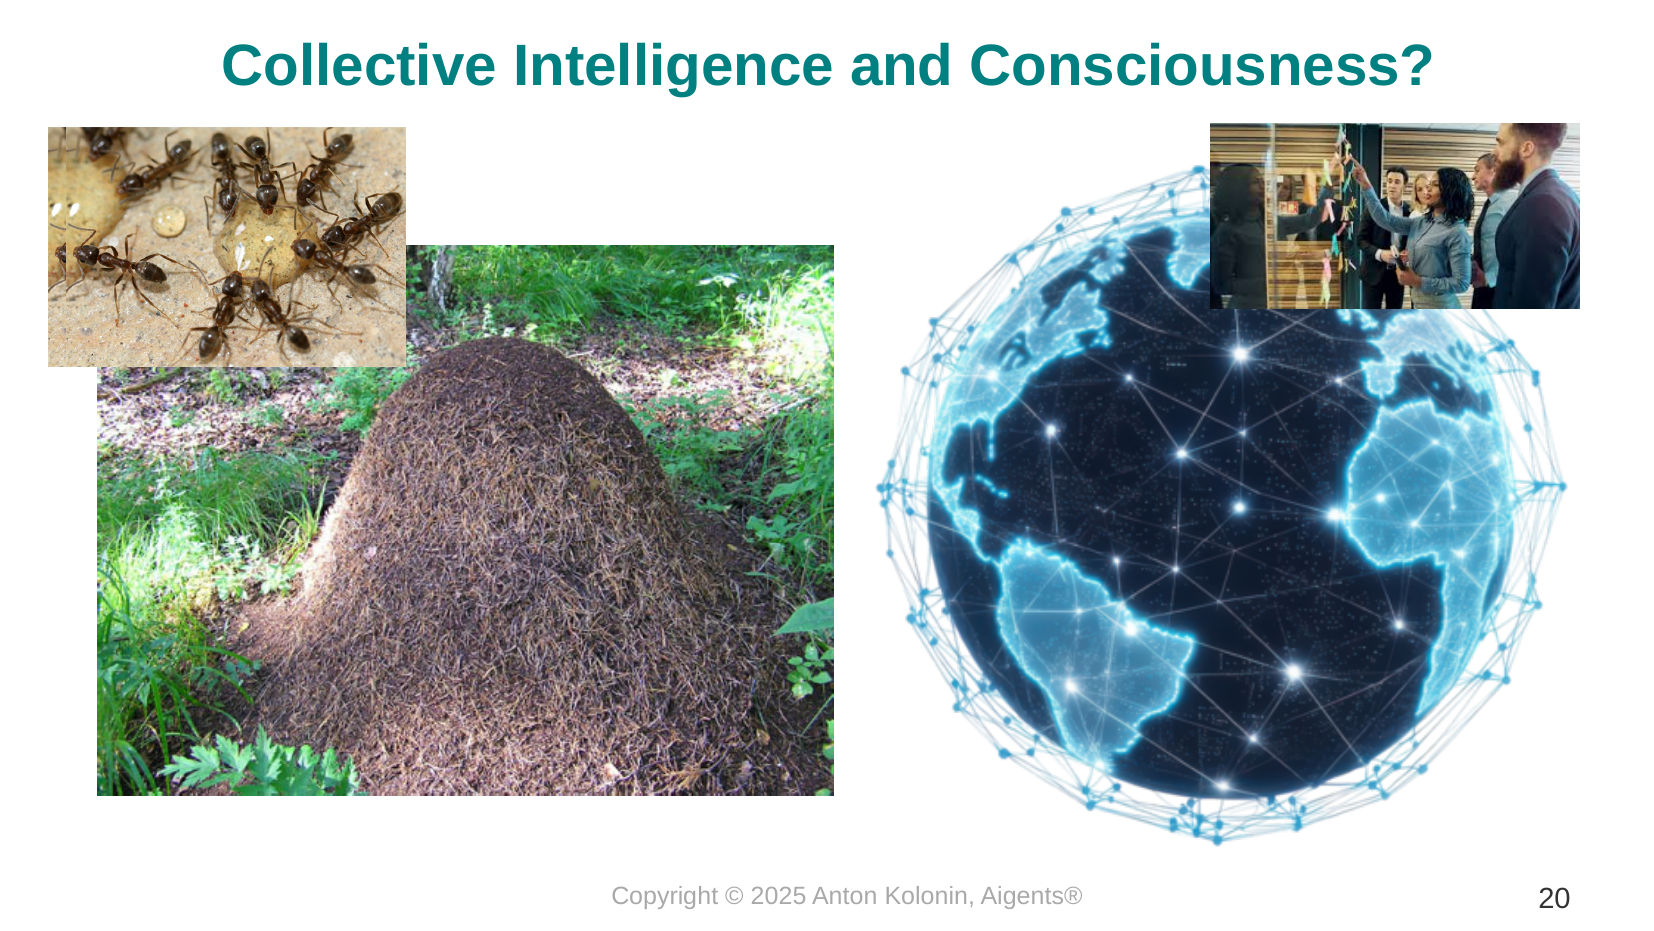

Collective Intelligence and Consciousness?
Copyright © 2025 Anton Kolonin, Aigents®
20